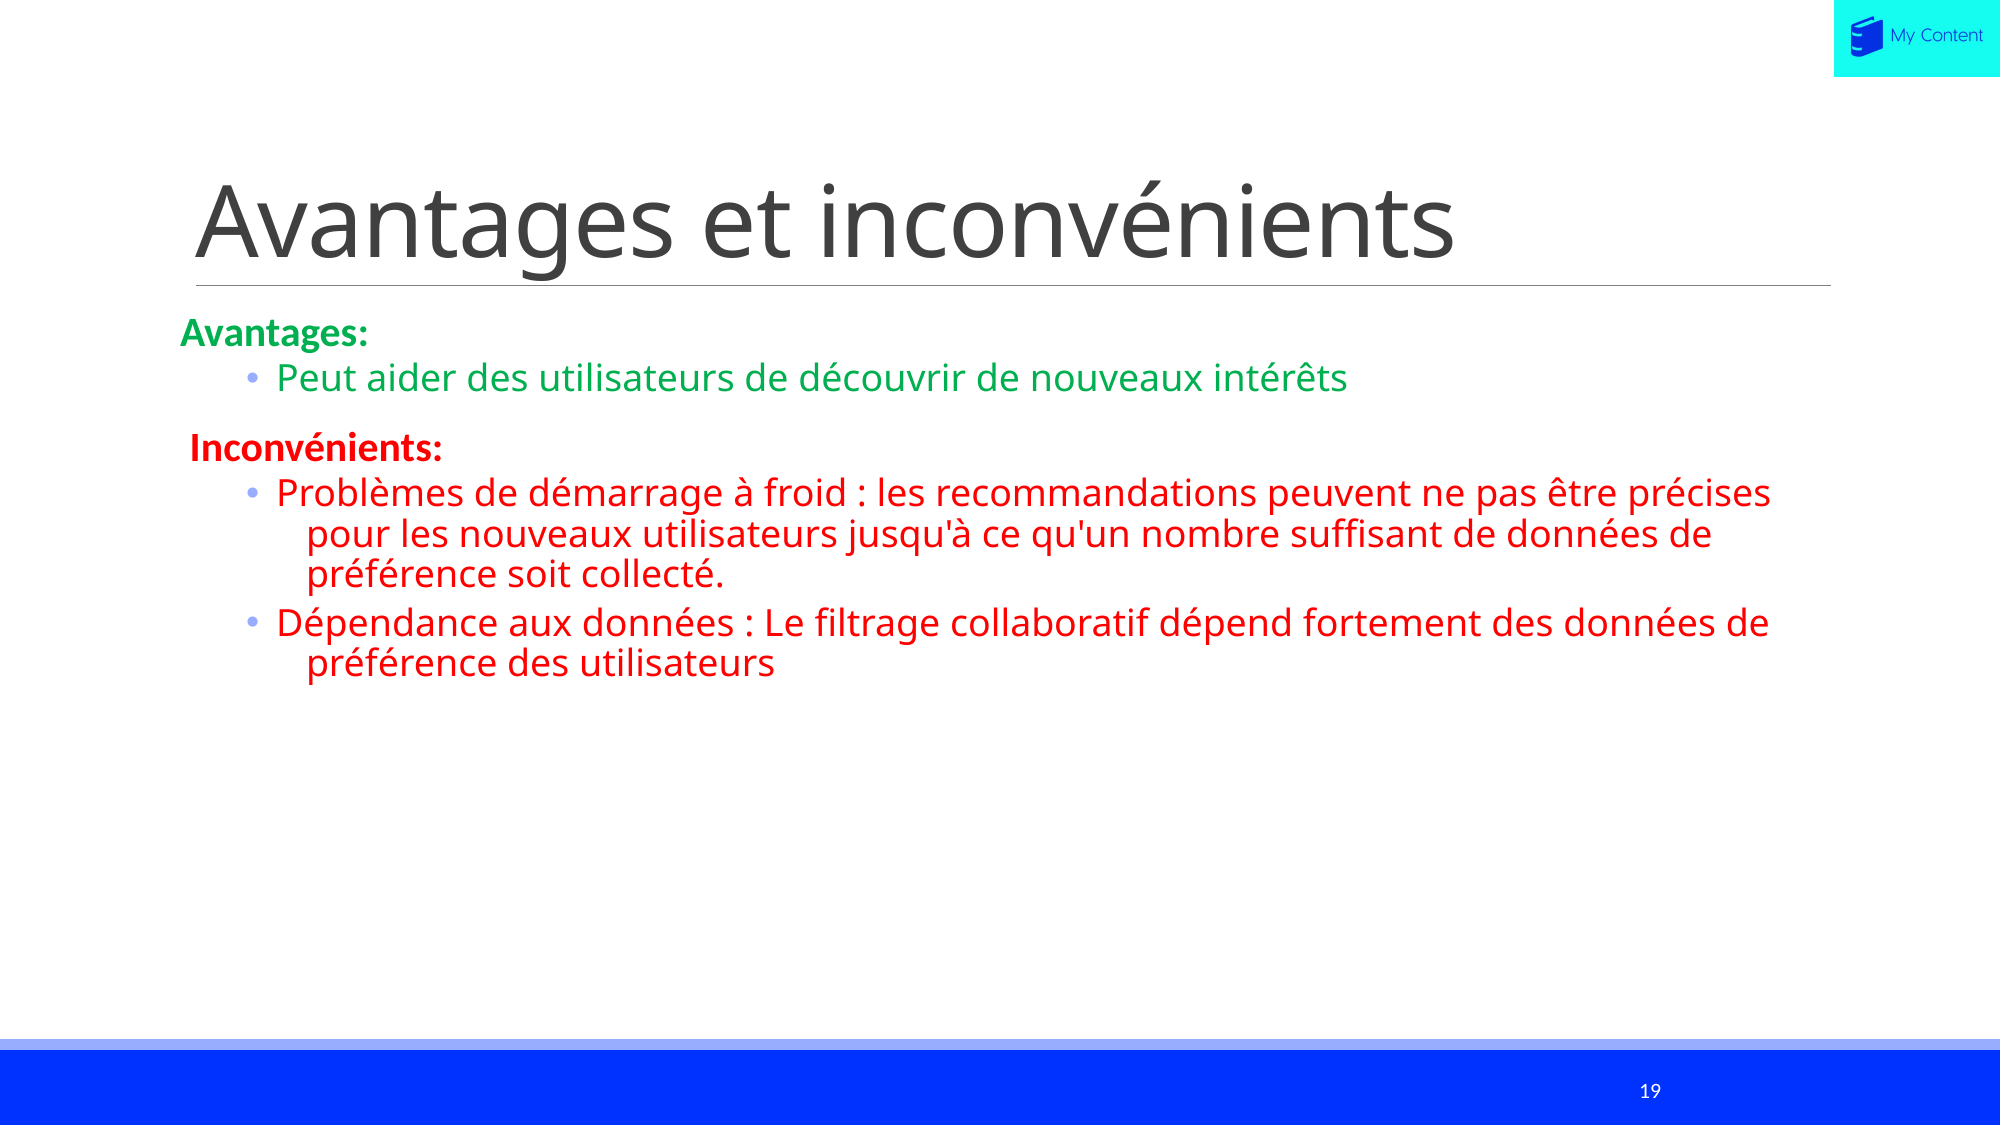

# Avantages et inconvénients
Avantages:
Peut aider des utilisateurs de découvrir de nouveaux intérêts
 Inconvénients:
Problèmes de démarrage à froid : les recommandations peuvent ne pas être précises pour les nouveaux utilisateurs jusqu'à ce qu'un nombre suffisant de données de préférence soit collecté.
Dépendance aux données : Le filtrage collaboratif dépend fortement des données de préférence des utilisateurs